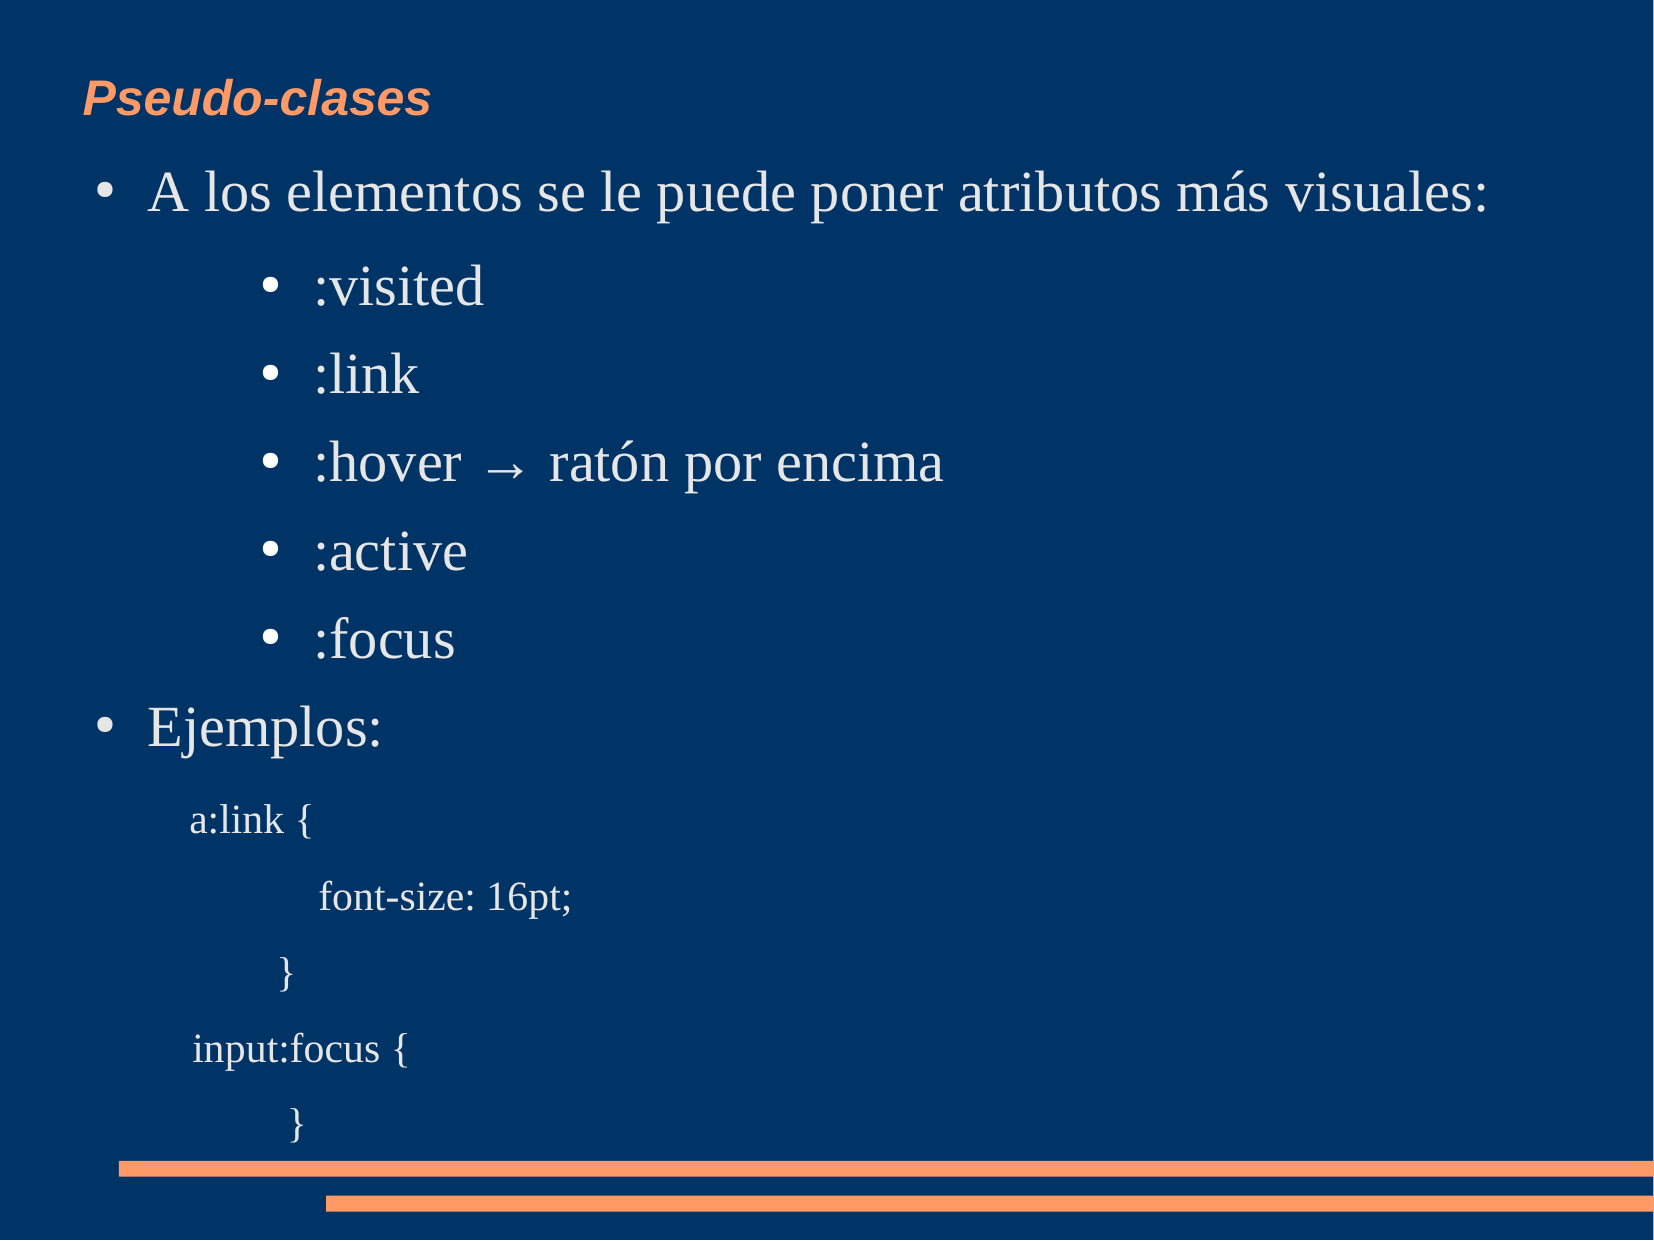

# Pseudo-clases
A los elementos se le puede poner atributos más visuales:
:visited
:link
:hover → ratón por encima
:active
:focus
Ejemplos:
 a:link {
 font-size: 16pt;
 }
 input:focus {
 }